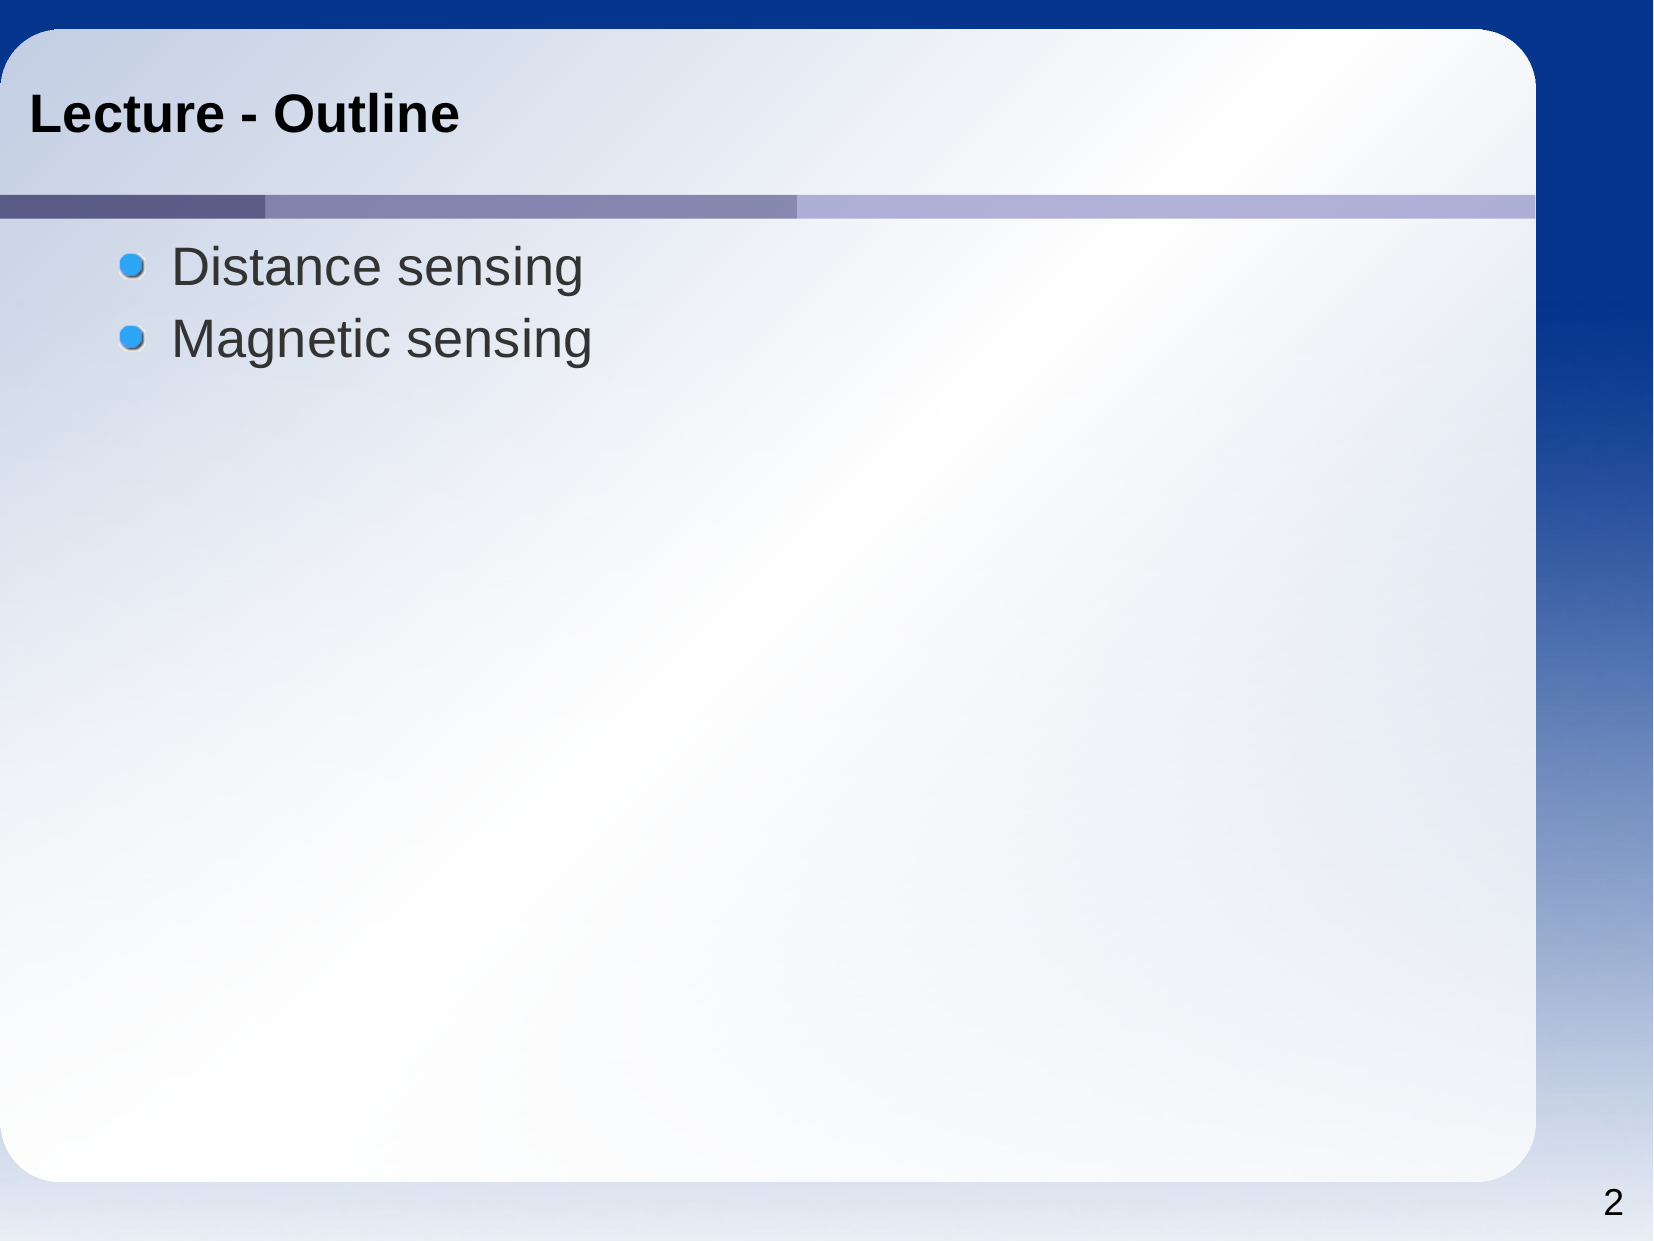

# Lecture - Outline
Distance sensing
Magnetic sensing
2